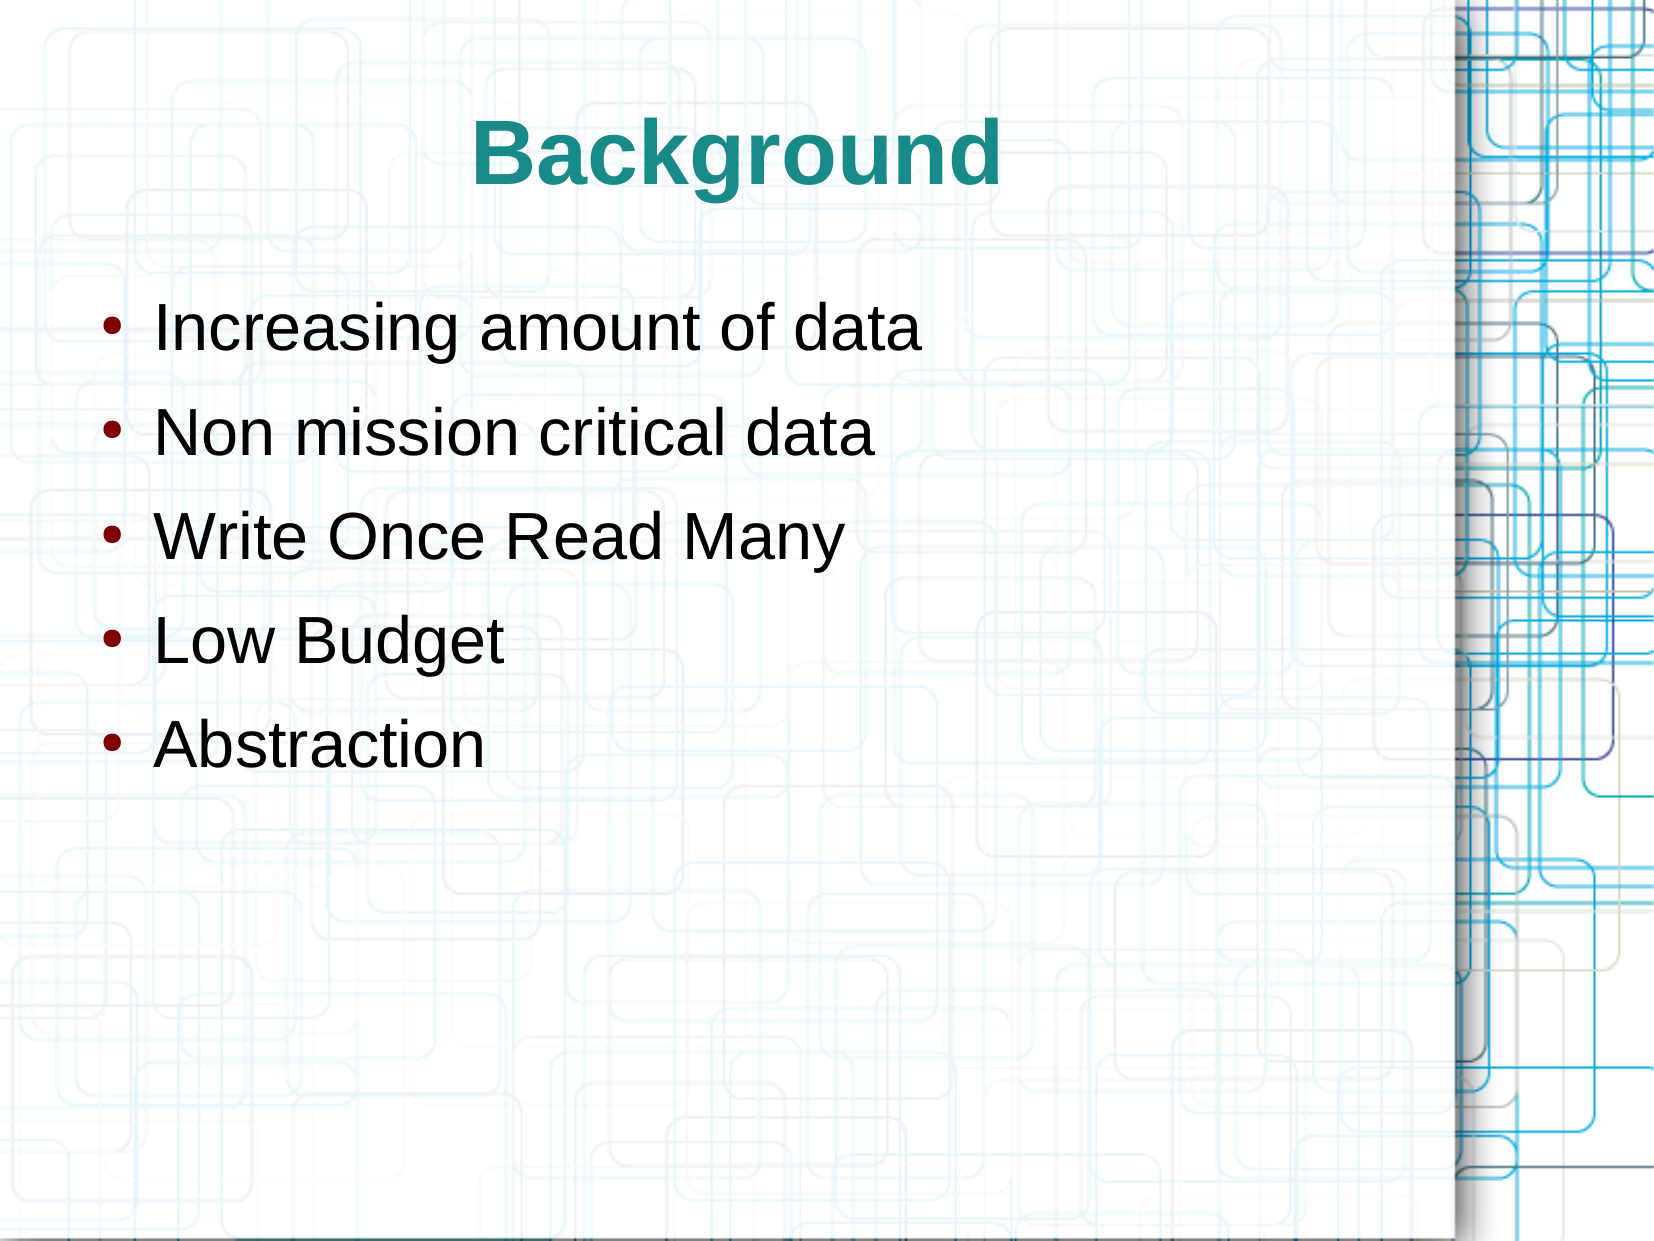

# Background
Increasing amount of data
Non mission critical data
Write Once Read Many
Low Budget
Abstraction